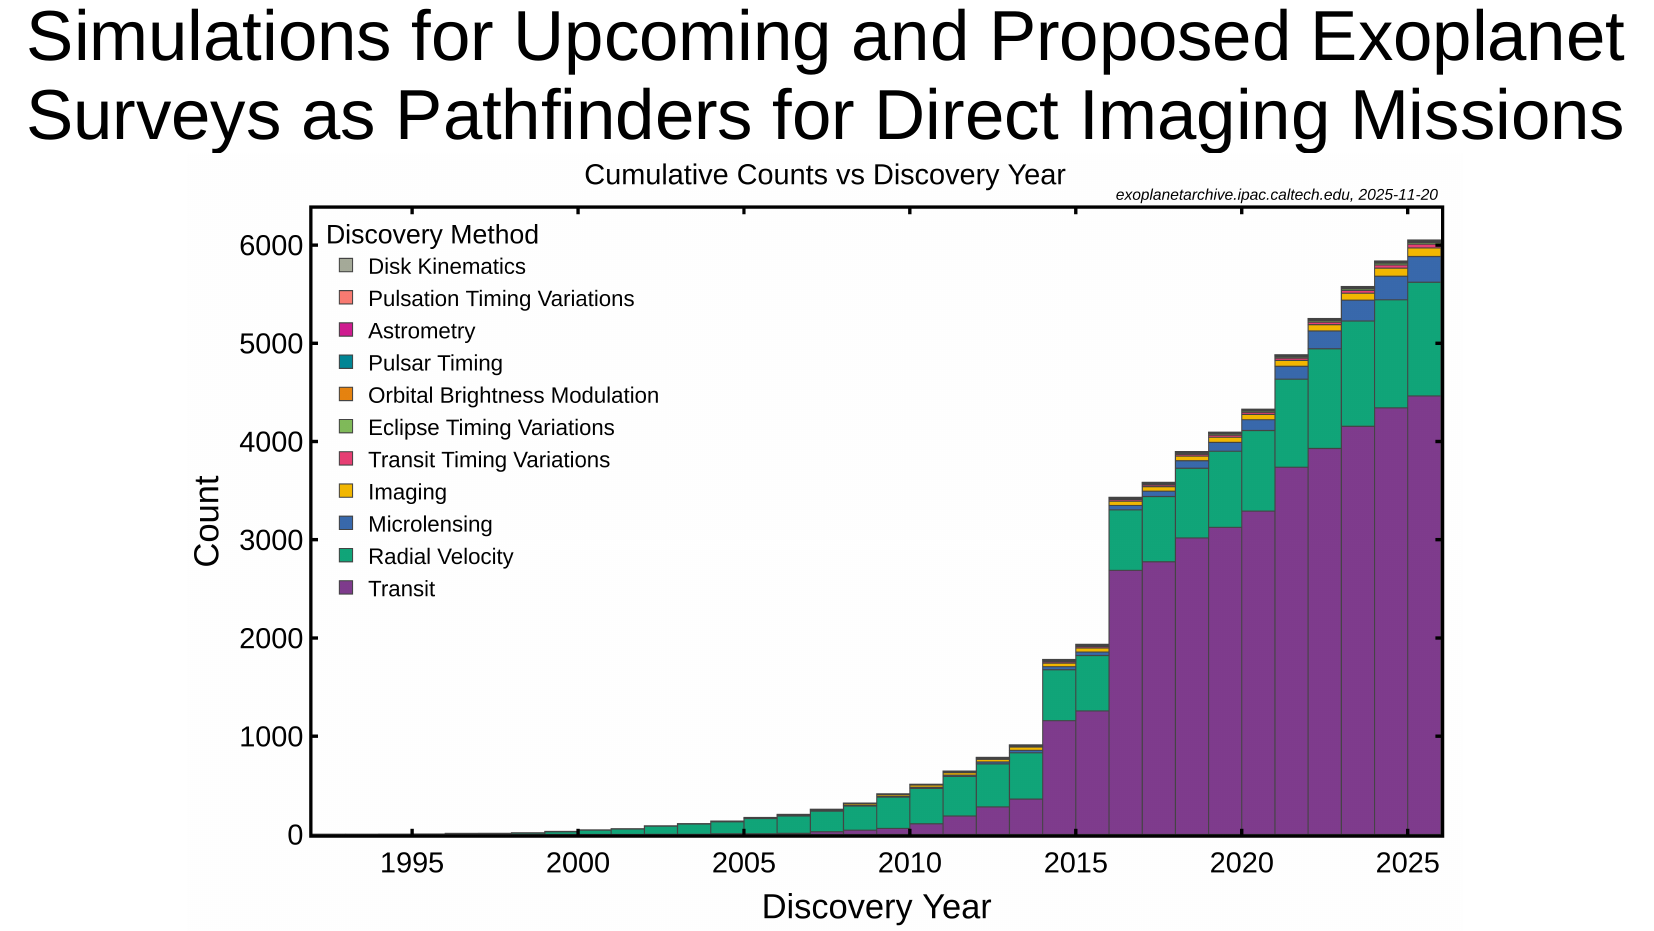

# Simulations for Upcoming and Proposed Exoplanet Surveys as Pathfinders for Direct Imaging Missions